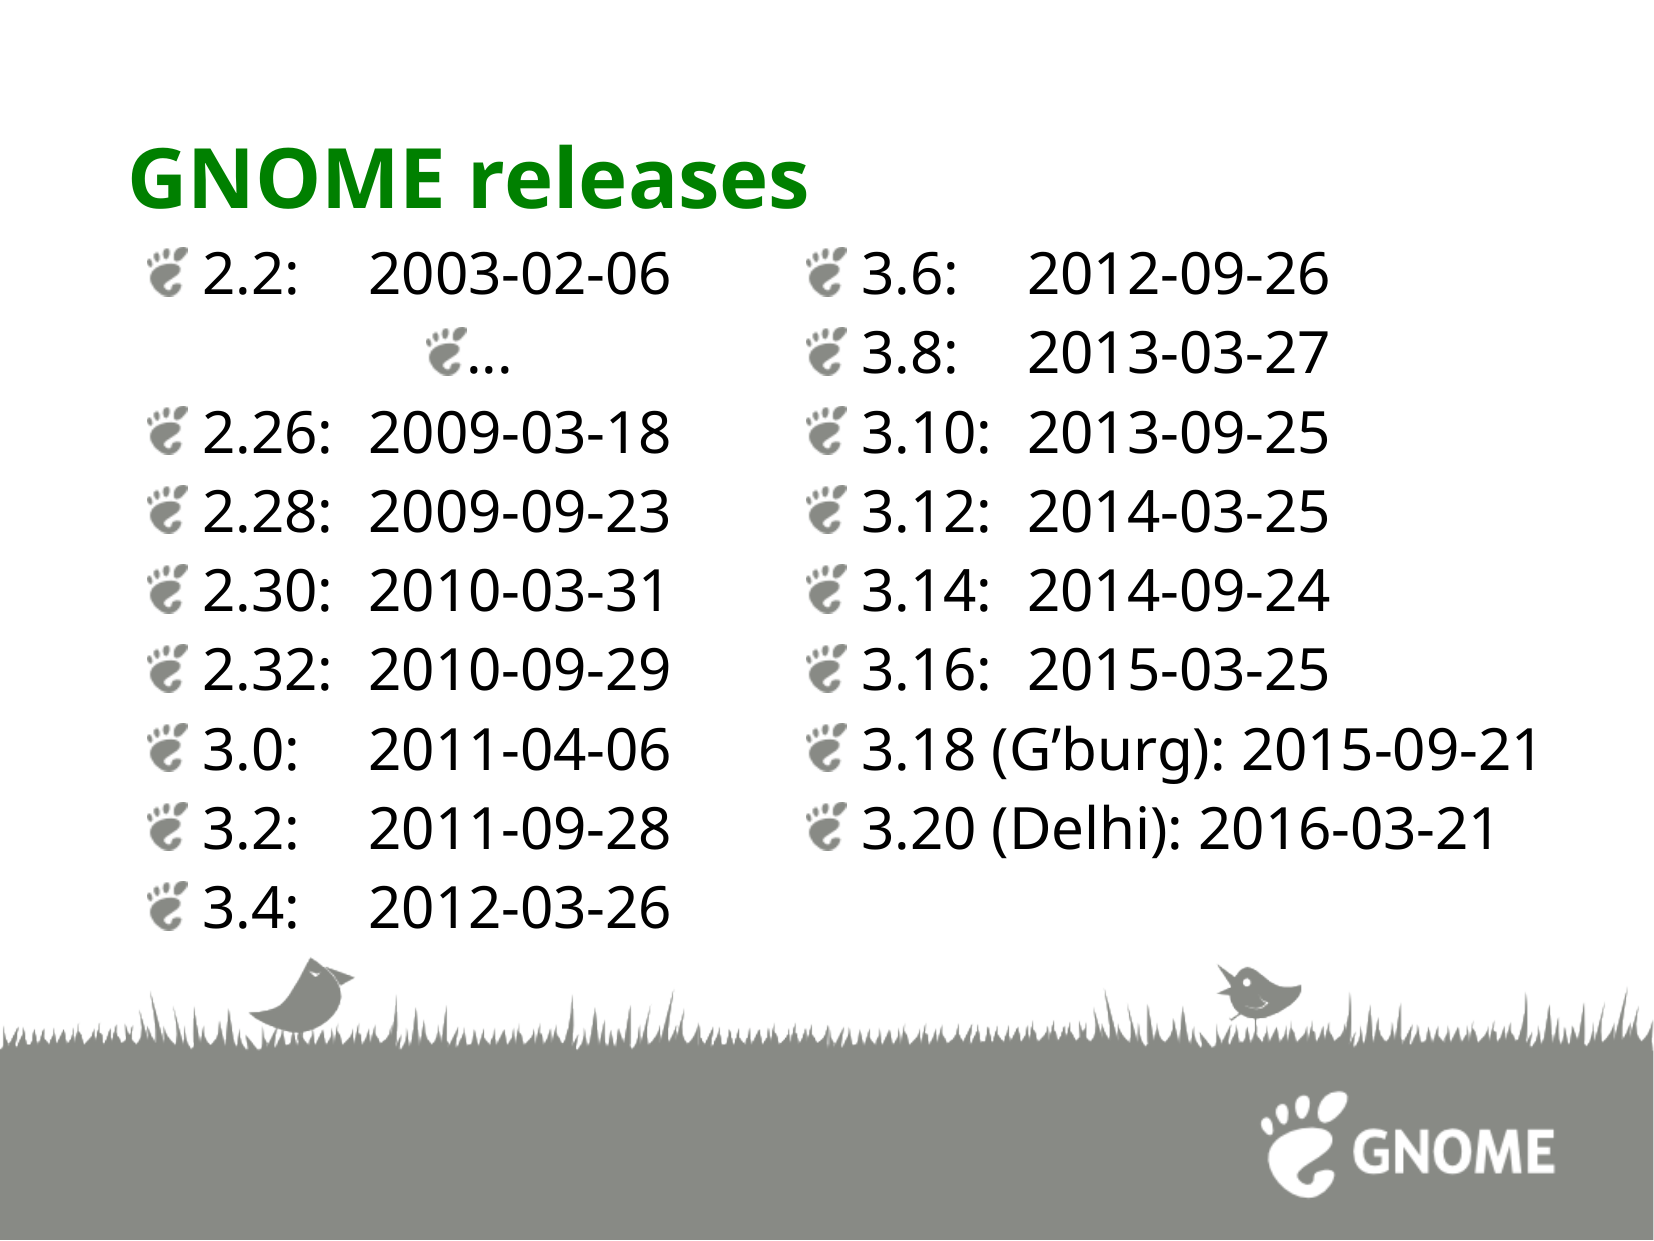

GNOME releases
 2.2:	2003-02-06
...
 2.26:	2009-03-18
 2.28:	2009-09-23
 2.30:	2010-03-31
 2.32:	2010-09-29
 3.0:	2011-04-06
 3.2:	2011-09-28
 3.4:	2012-03-26
 3.6:	2012-09-26
 3.8:	2013-03-27
 3.10:	2013-09-25
 3.12:	2014-03-25
 3.14:	2014-09-24
 3.16:	2015-03-25
 3.18 (G’burg): 2015-09-21
 3.20 (Delhi): 2016-03-21